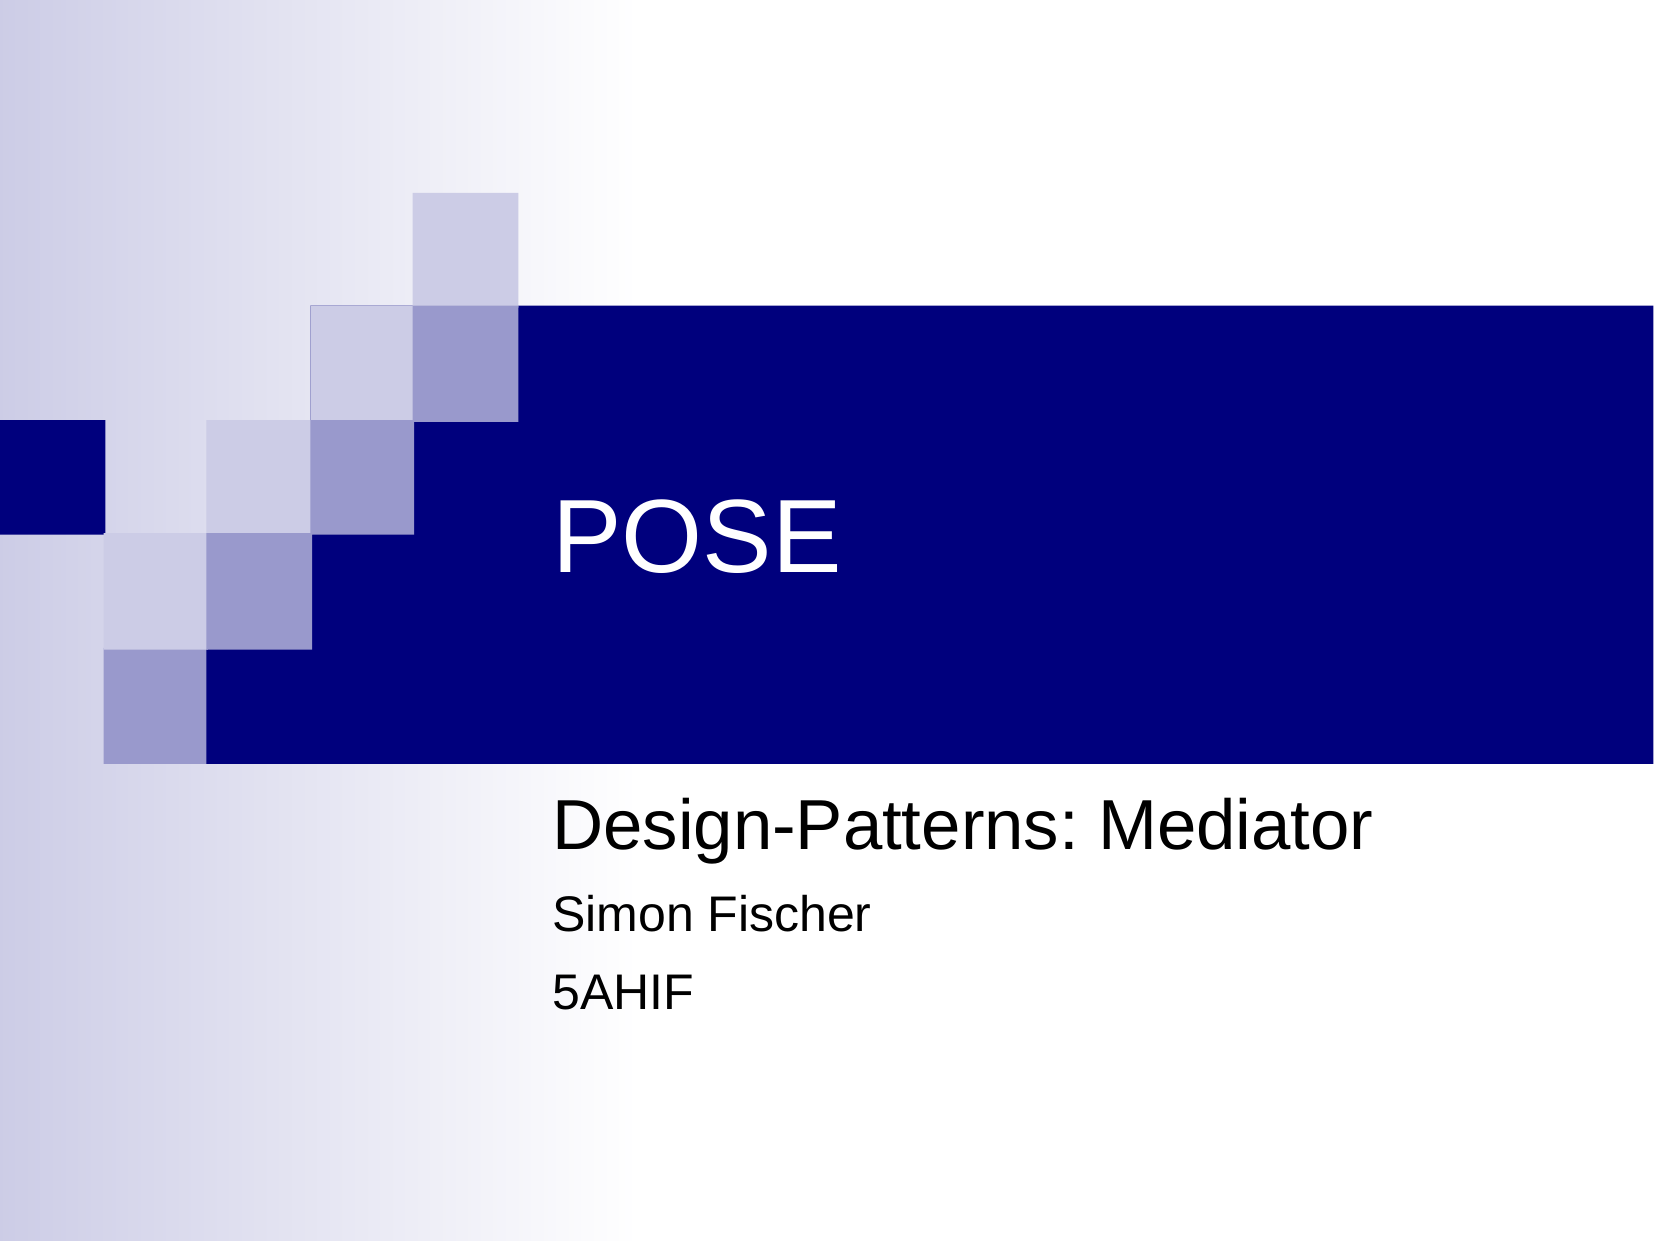

# POSE
Design-Patterns: Mediator
Simon Fischer
5AHIF